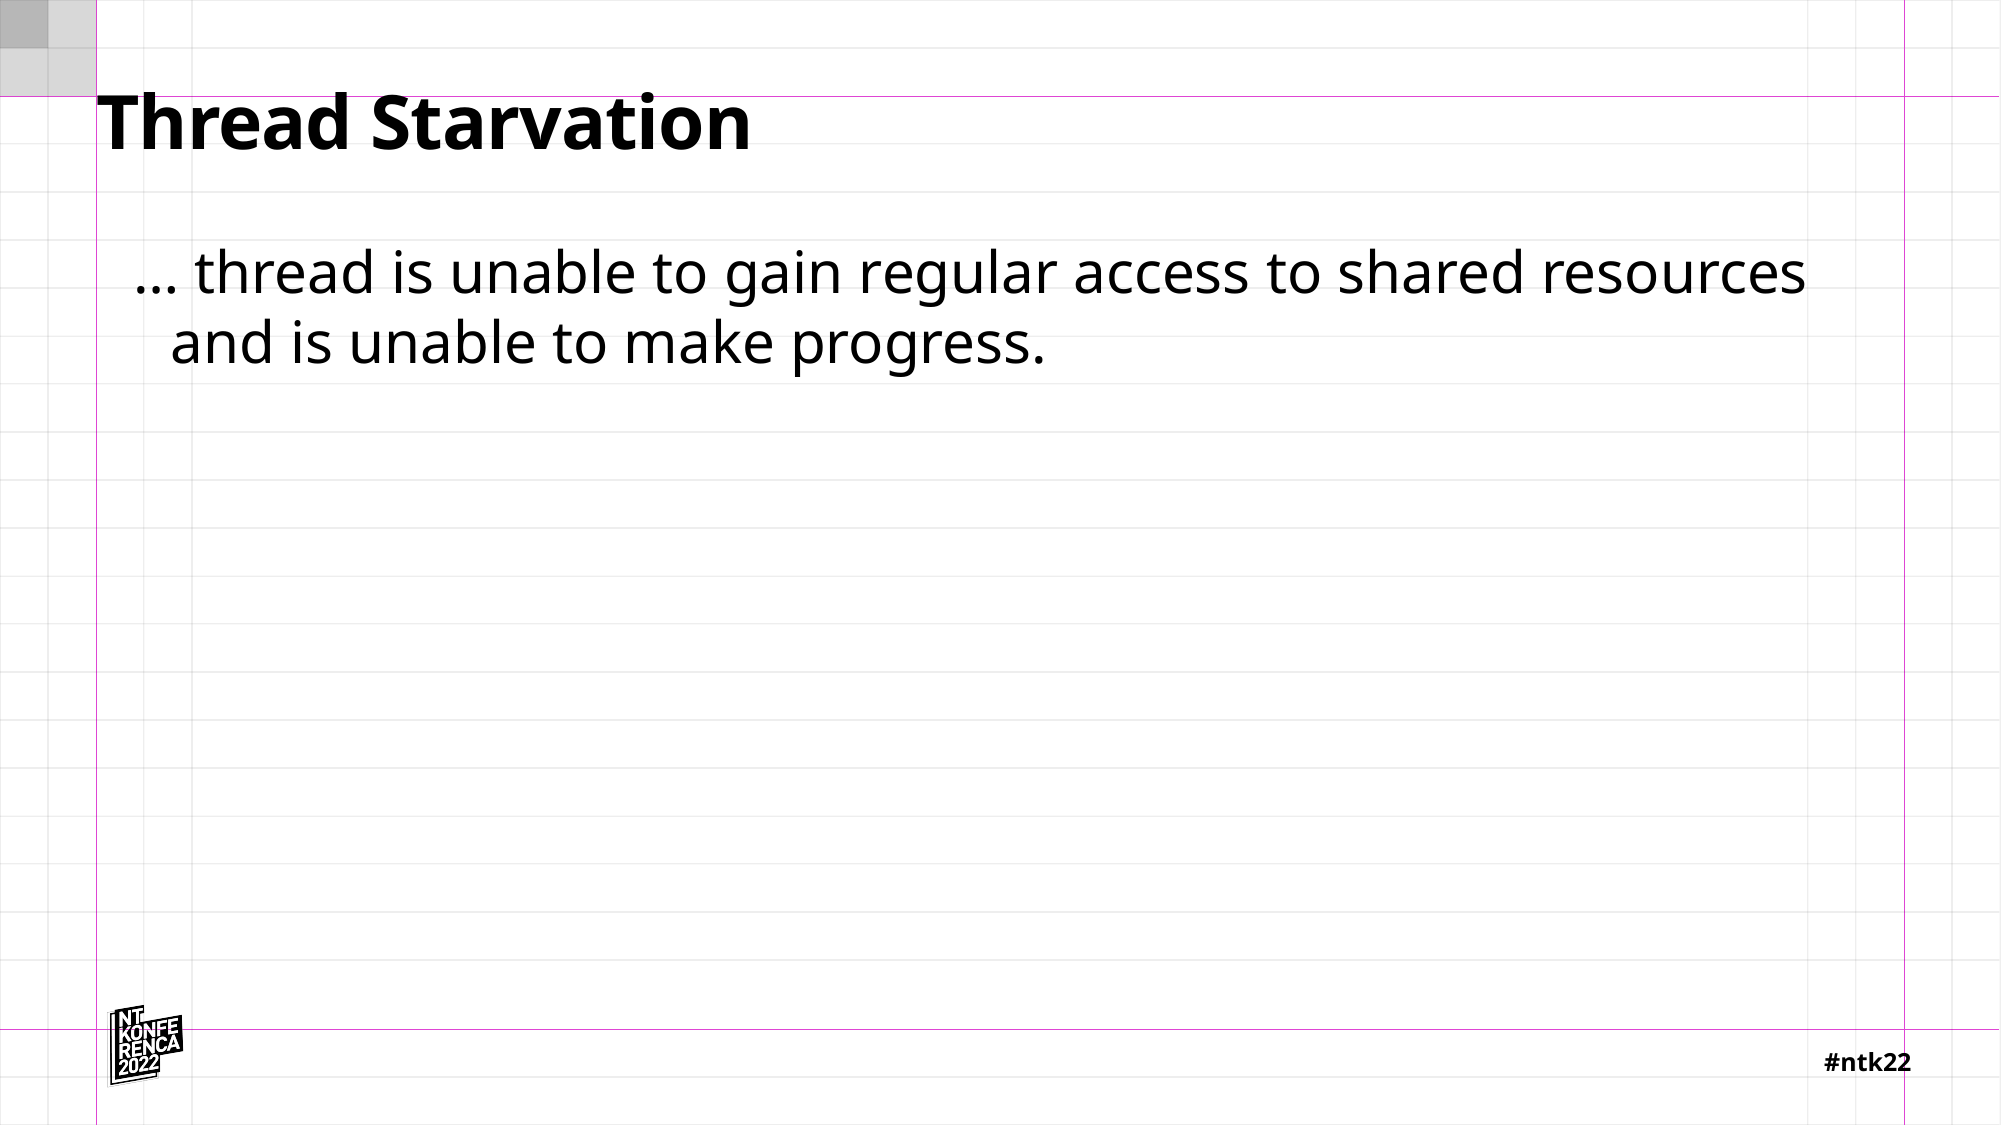

# Thread Starvation
… thread is unable to gain regular access to shared resources and is unable to make progress.